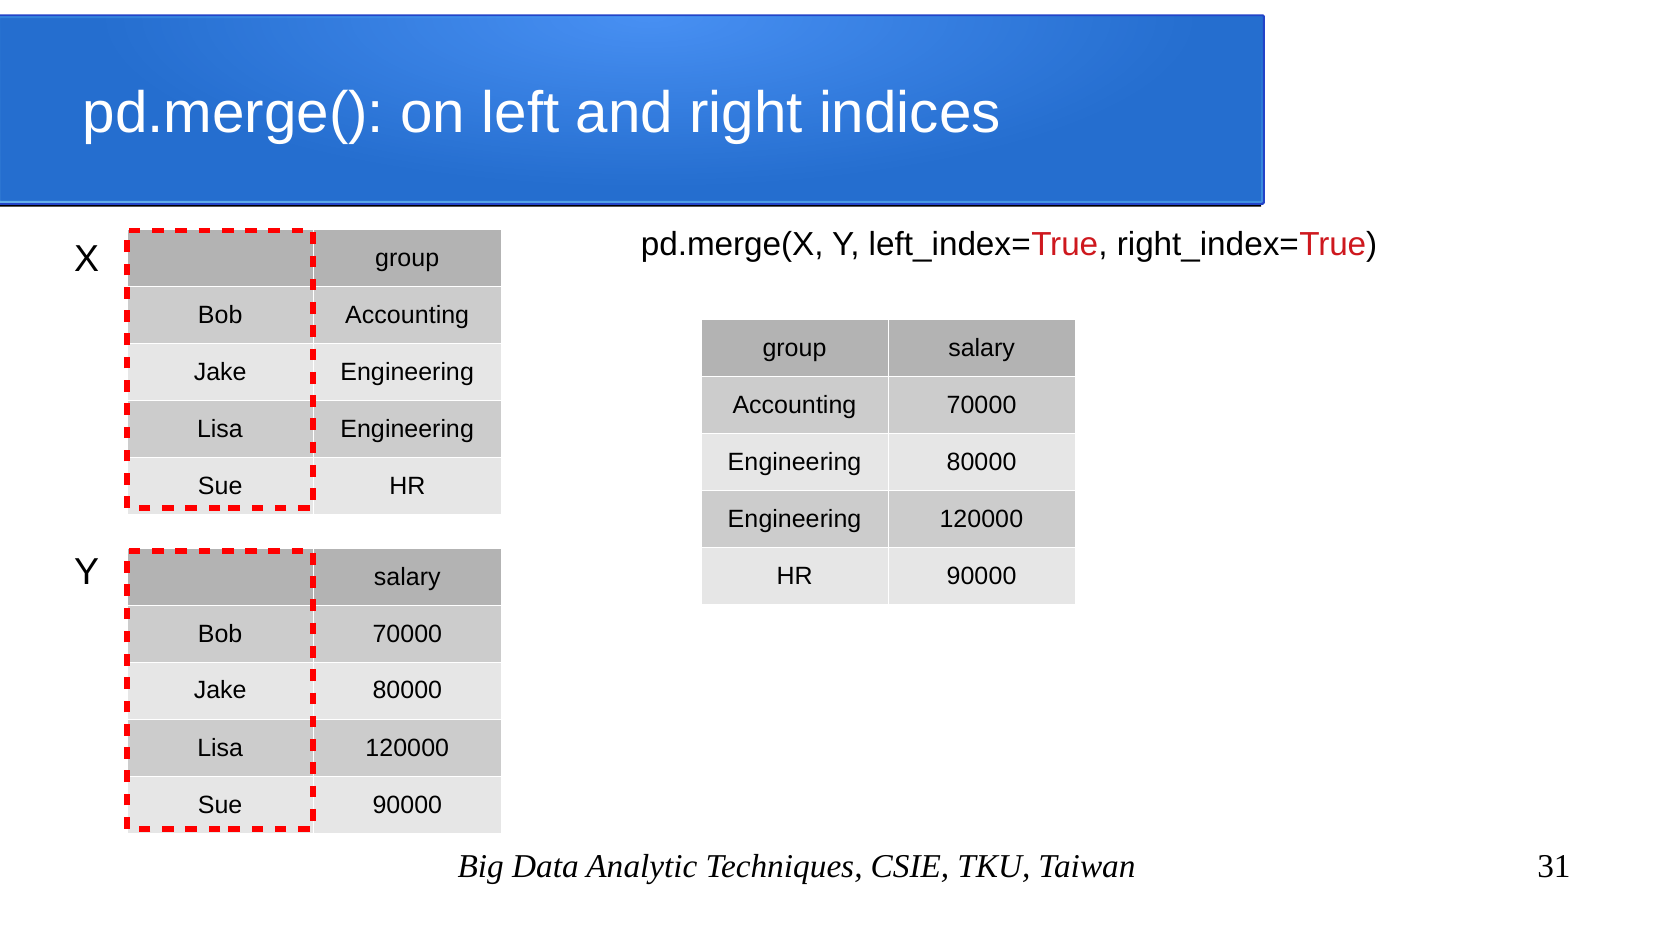

# pd.merge(): on left and right indices
pd.merge(X, Y, left_index=True, right_index=True)
| | group |
| --- | --- |
| Bob | Accounting |
| Jake | Engineering |
| Lisa | Engineering |
| Sue | HR |
X
| group | salary |
| --- | --- |
| Accounting | 70000 |
| Engineering | 80000 |
| Engineering | 120000 |
| HR | 90000 |
Y
| | salary |
| --- | --- |
| Bob | 70000 |
| Jake | 80000 |
| Lisa | 120000 |
| Sue | 90000 |
Big Data Analytic Techniques, CSIE, TKU, Taiwan
31